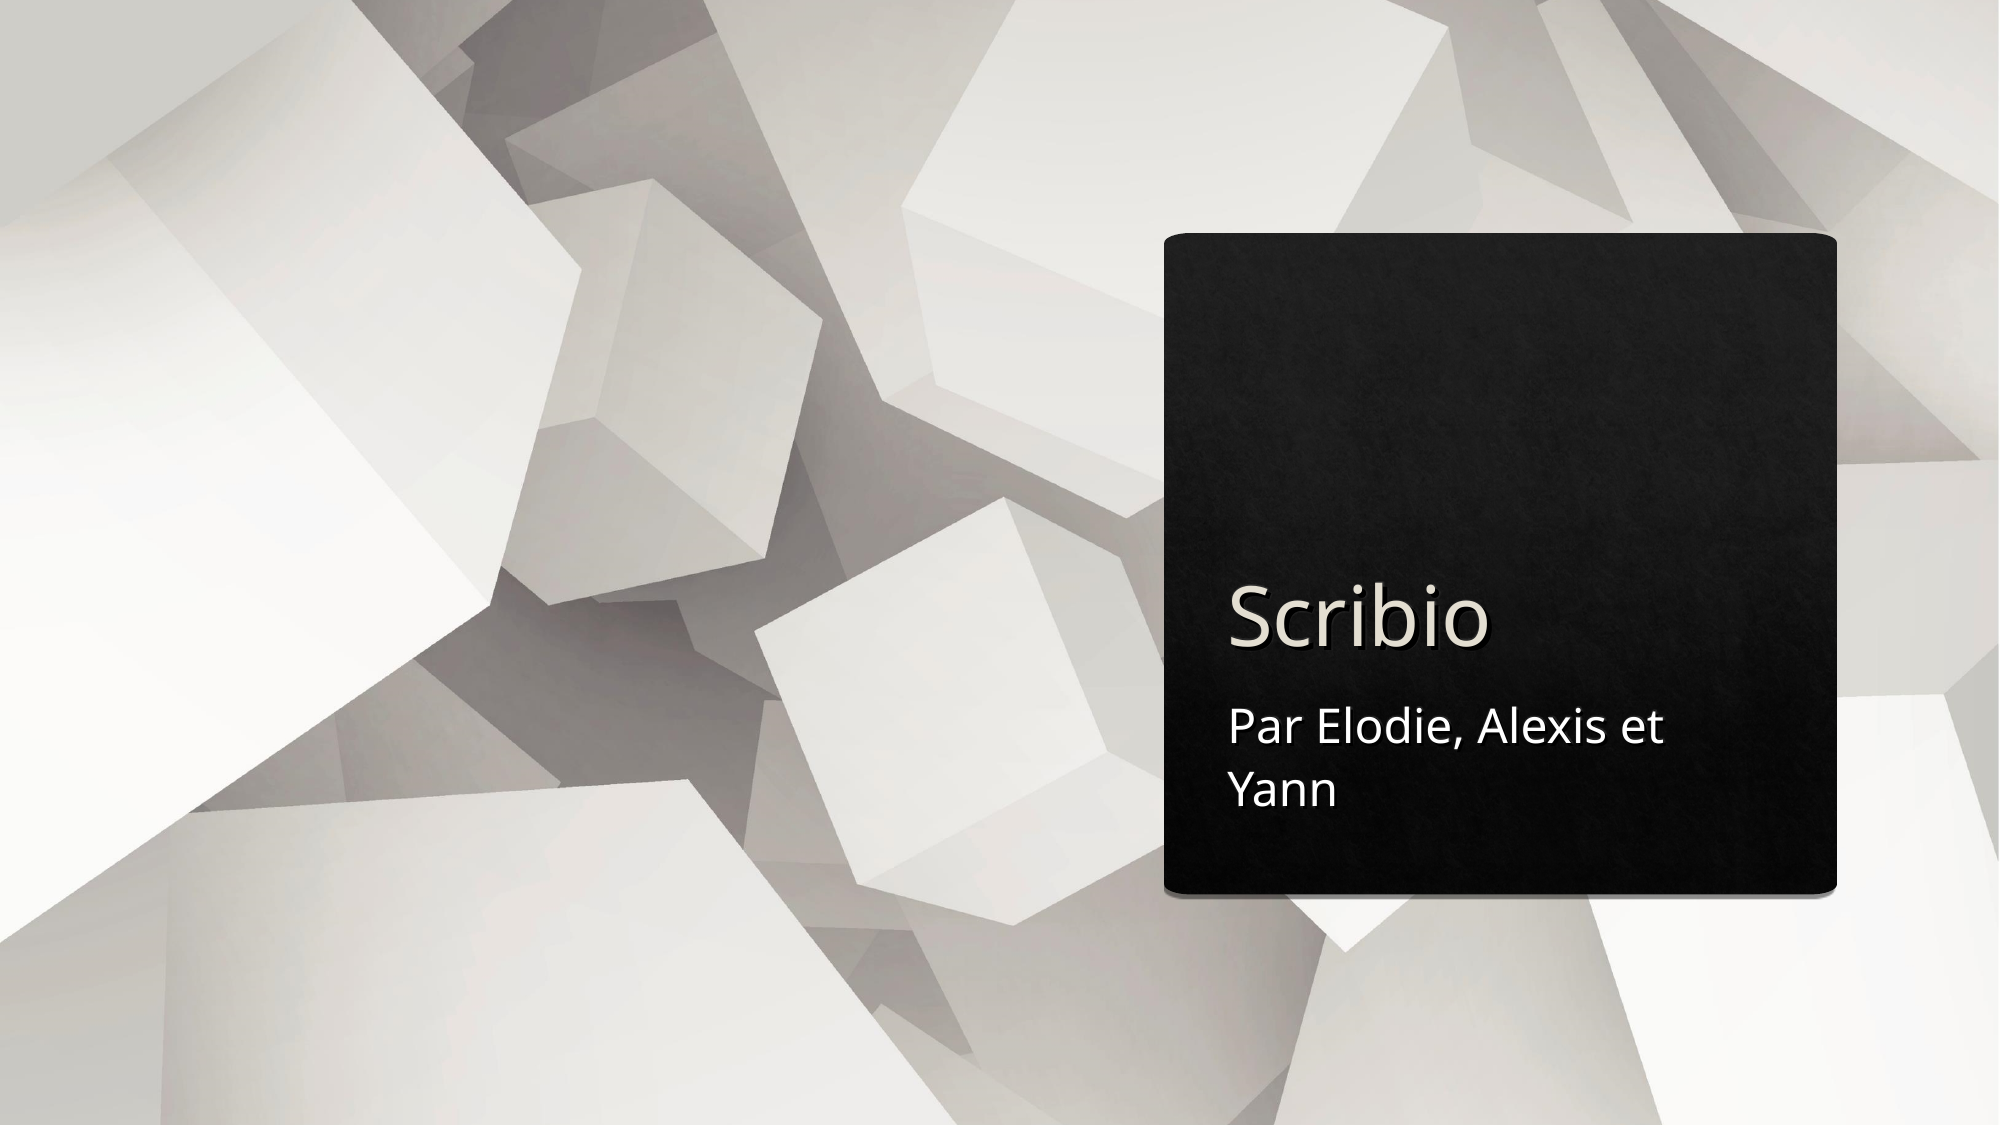

# Scribio
Par Elodie, Alexis et Yann